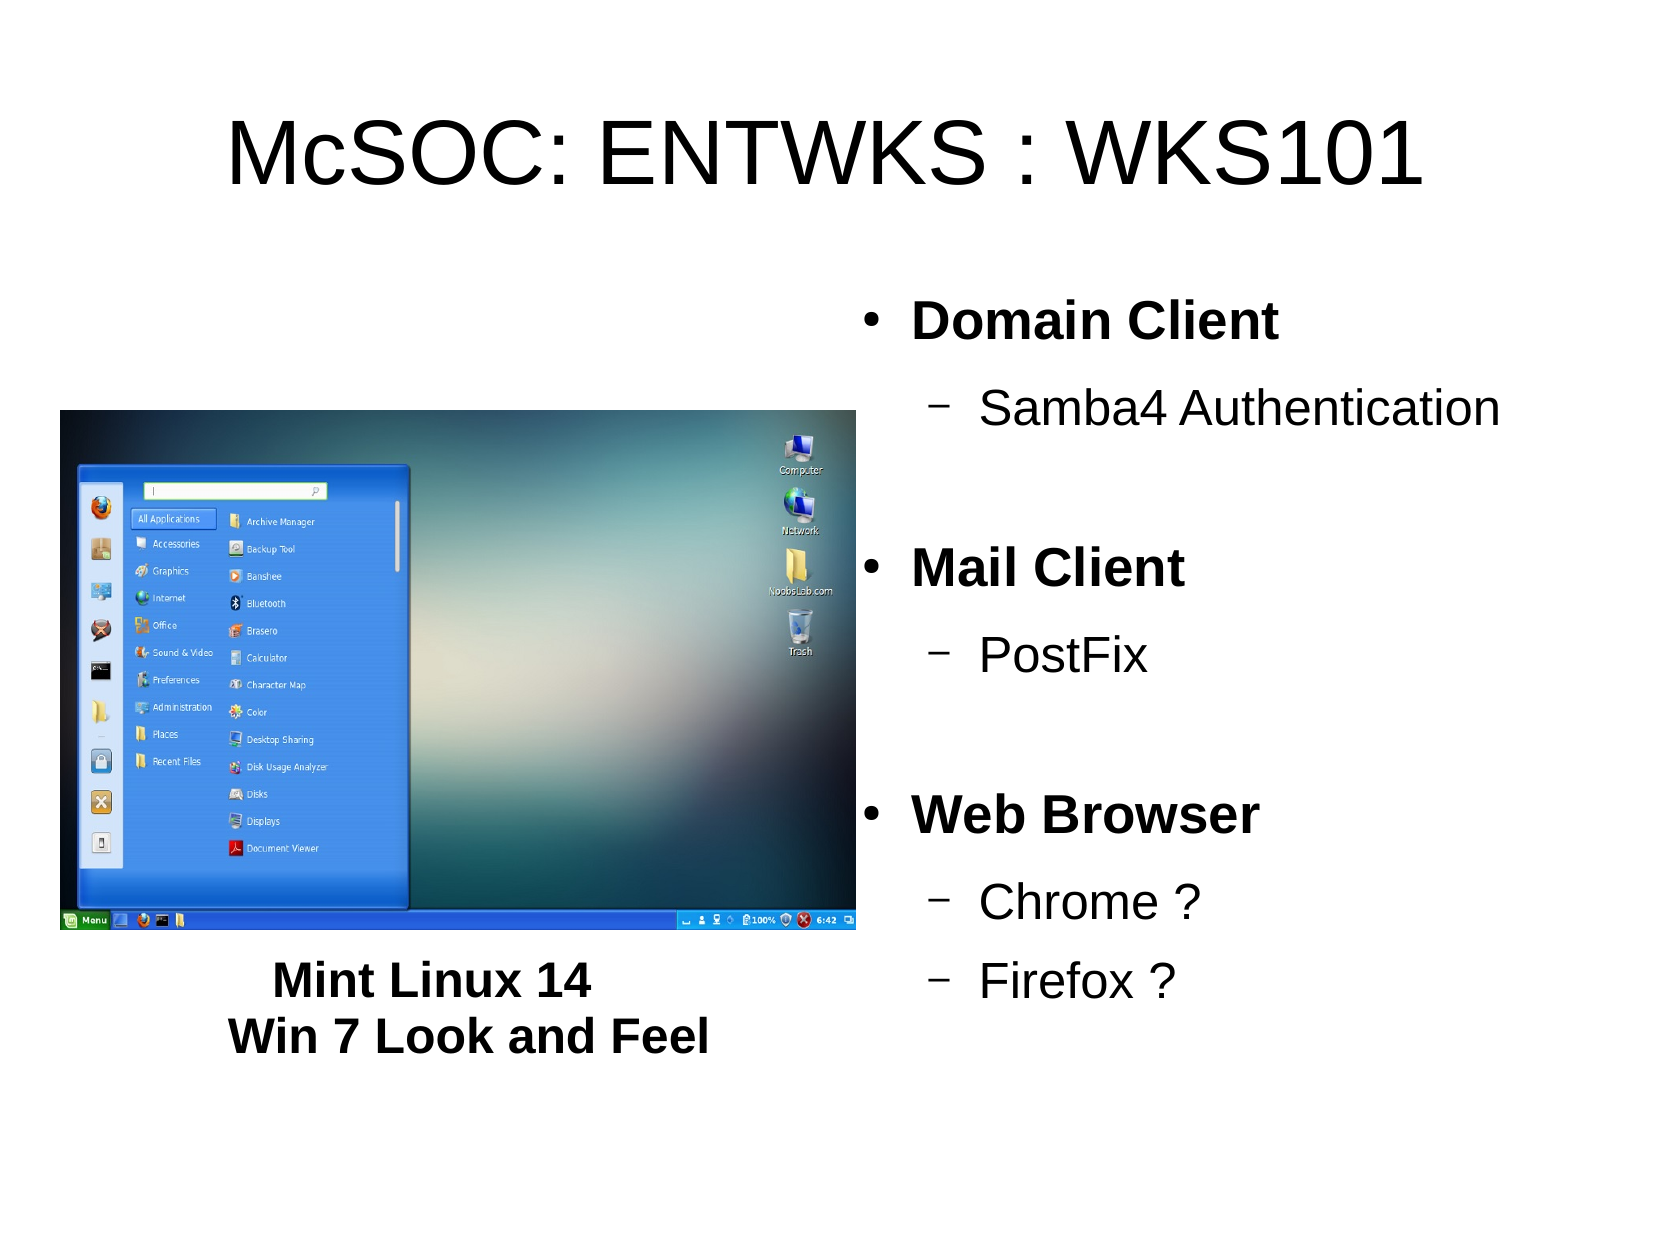

# McSOC: ENTWKS : WKS101
Domain Client
Samba4 Authentication
Mail Client
PostFix
Web Browser
Chrome ?
Firefox ?
Mint Linux 14
	Win 7 Look and Feel